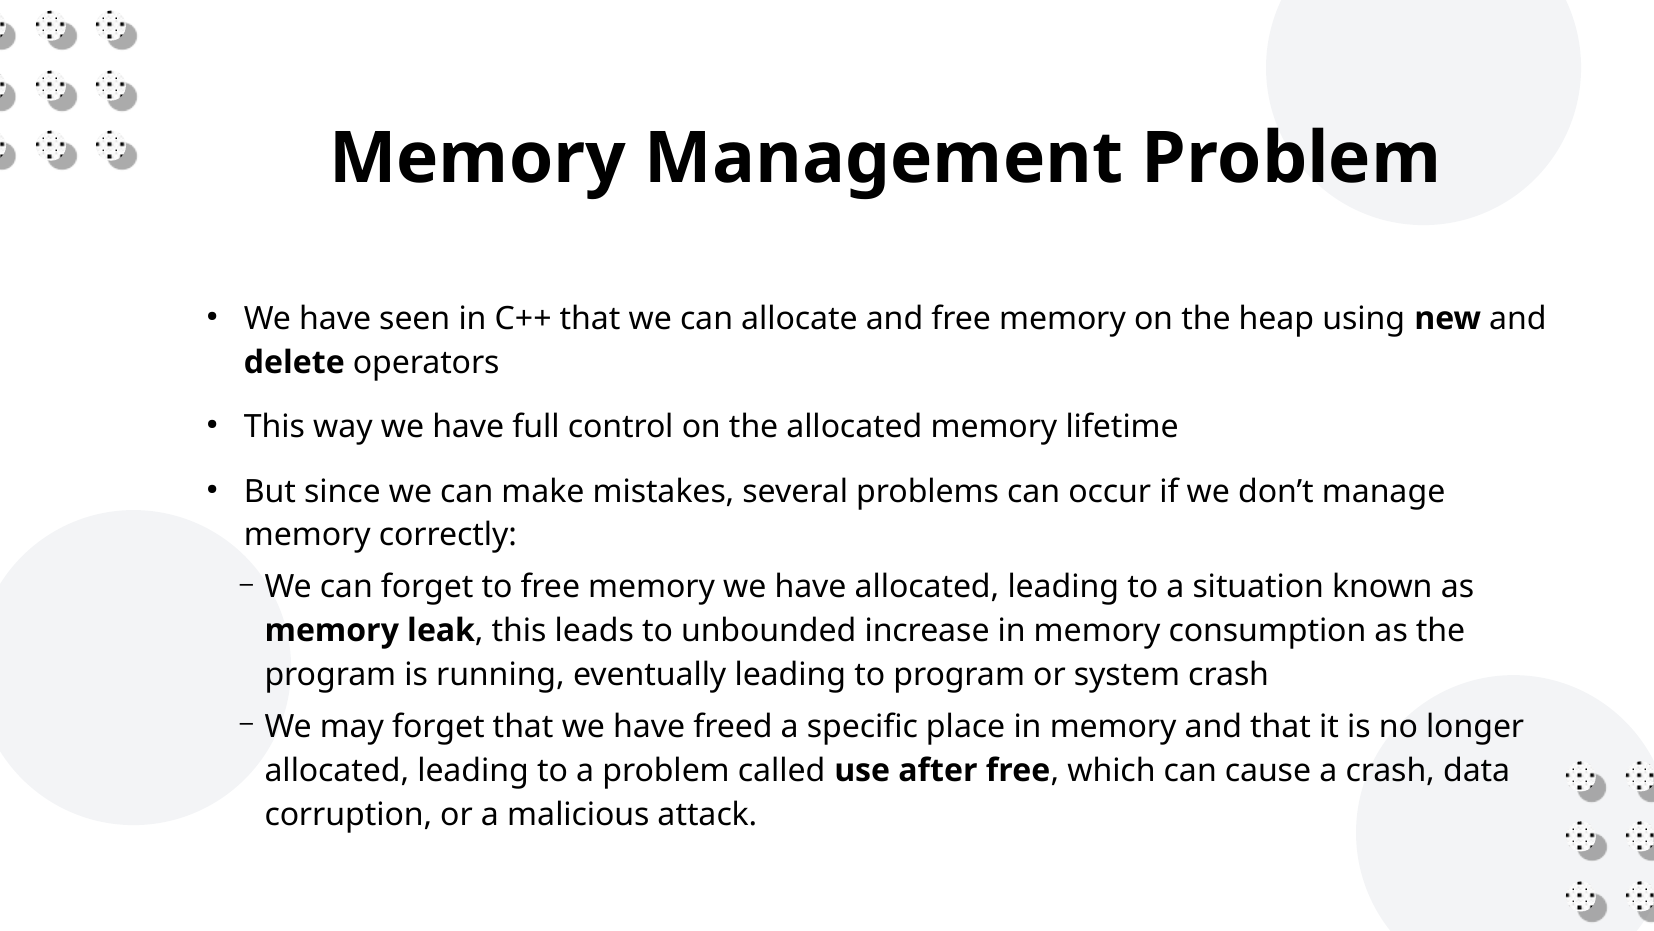

# Memory Management Problem
We have seen in C++ that we can allocate and free memory on the heap using new and delete operators
This way we have full control on the allocated memory lifetime
But since we can make mistakes, several problems can occur if we don’t manage memory correctly:
We can forget to free memory we have allocated, leading to a situation known as memory leak, this leads to unbounded increase in memory consumption as the program is running, eventually leading to program or system crash
We may forget that we have freed a specific place in memory and that it is no longer allocated, leading to a problem called use after free, which can cause a crash, data corruption, or a malicious attack.